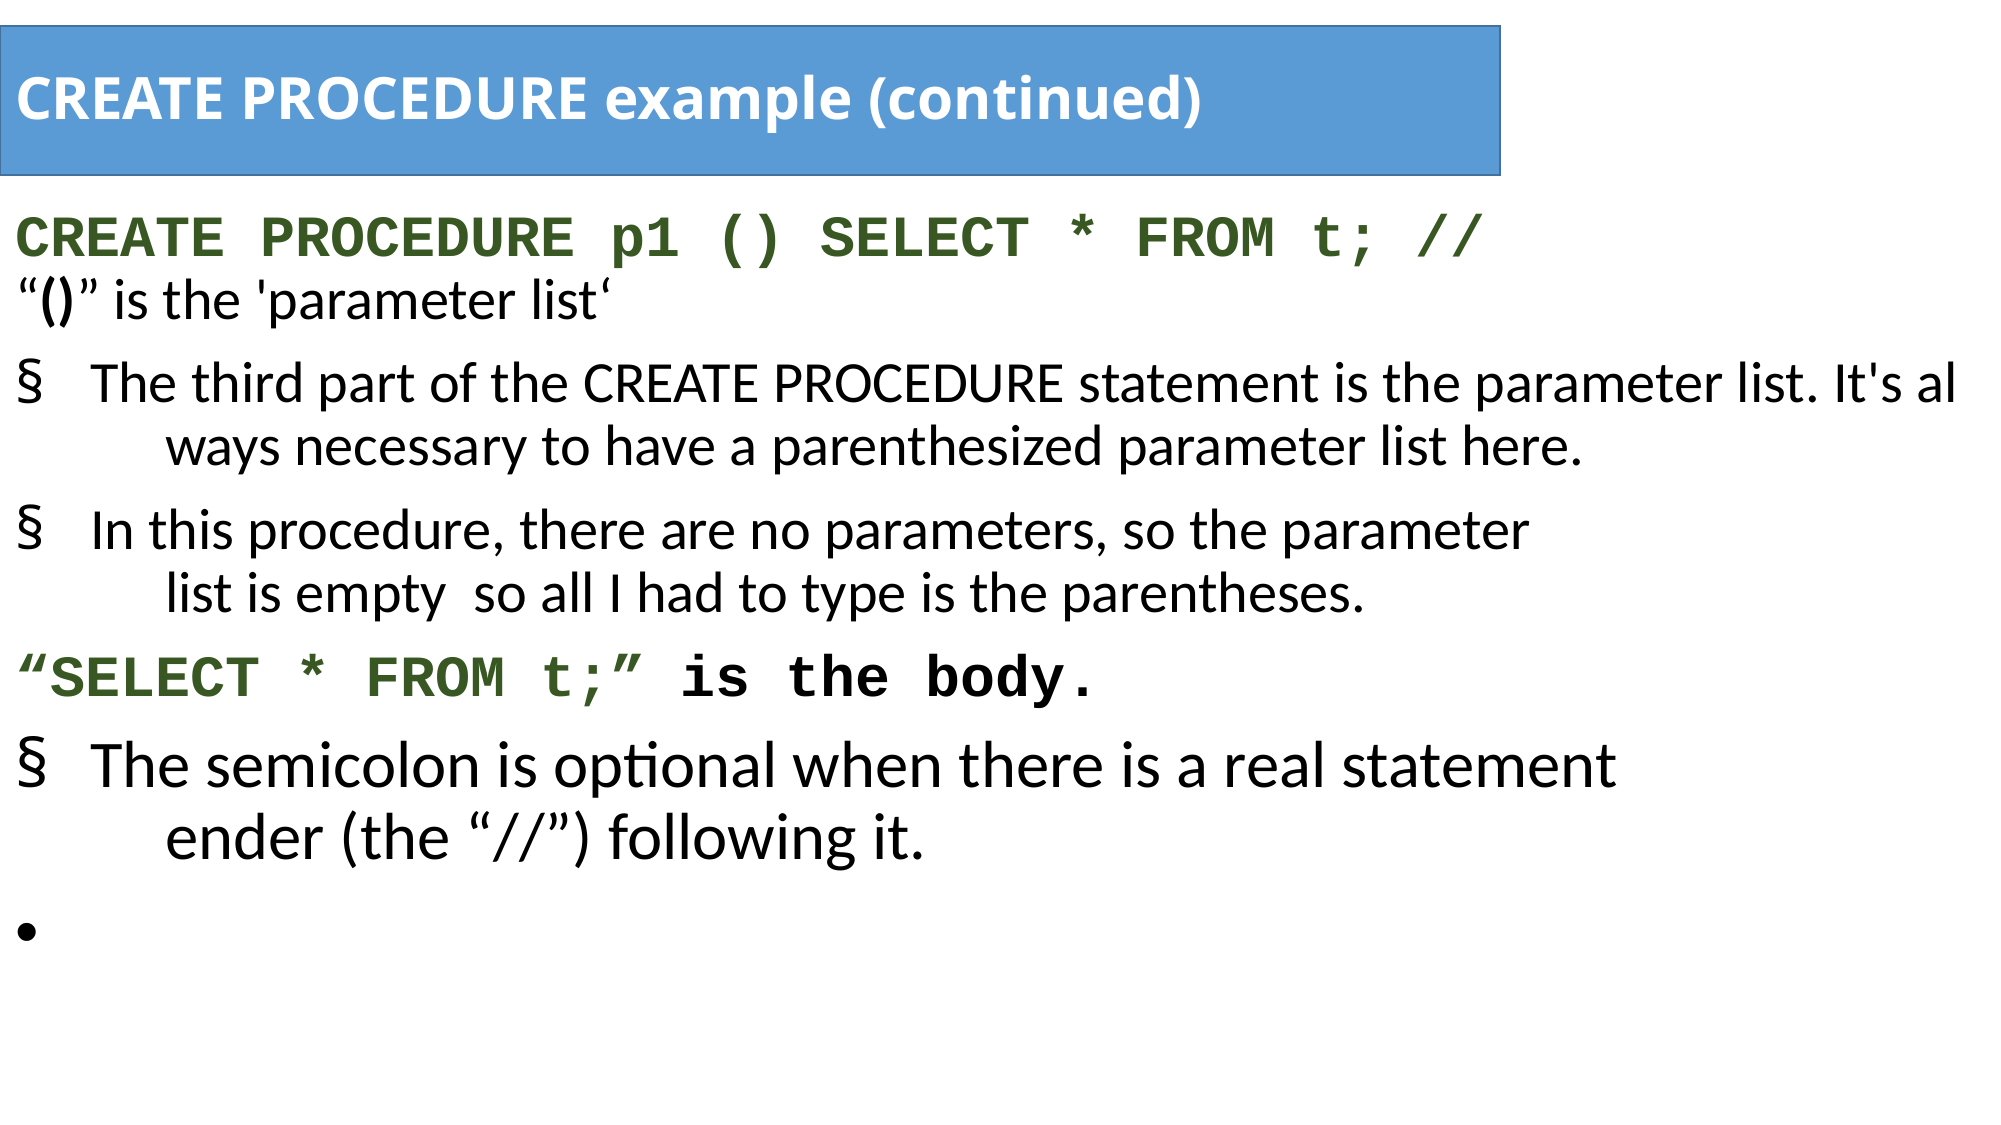

# CREATE PROCEDURE example (continued)
CREATE PROCEDURE p1 () SELECT * FROM t; // “()” is the 'parameter list‘
The third part of the CREATE PROCEDURE statement is the parameter list. It's always necessary to have a parenthesized parameter list here.
In this procedure, there are no parameters, so the parameter list is empty ­­ so all I had to type is the parentheses.
“SELECT * FROM t;” is the body.
The semicolon is optional when there is a real statement­ender (the “//”) following it.